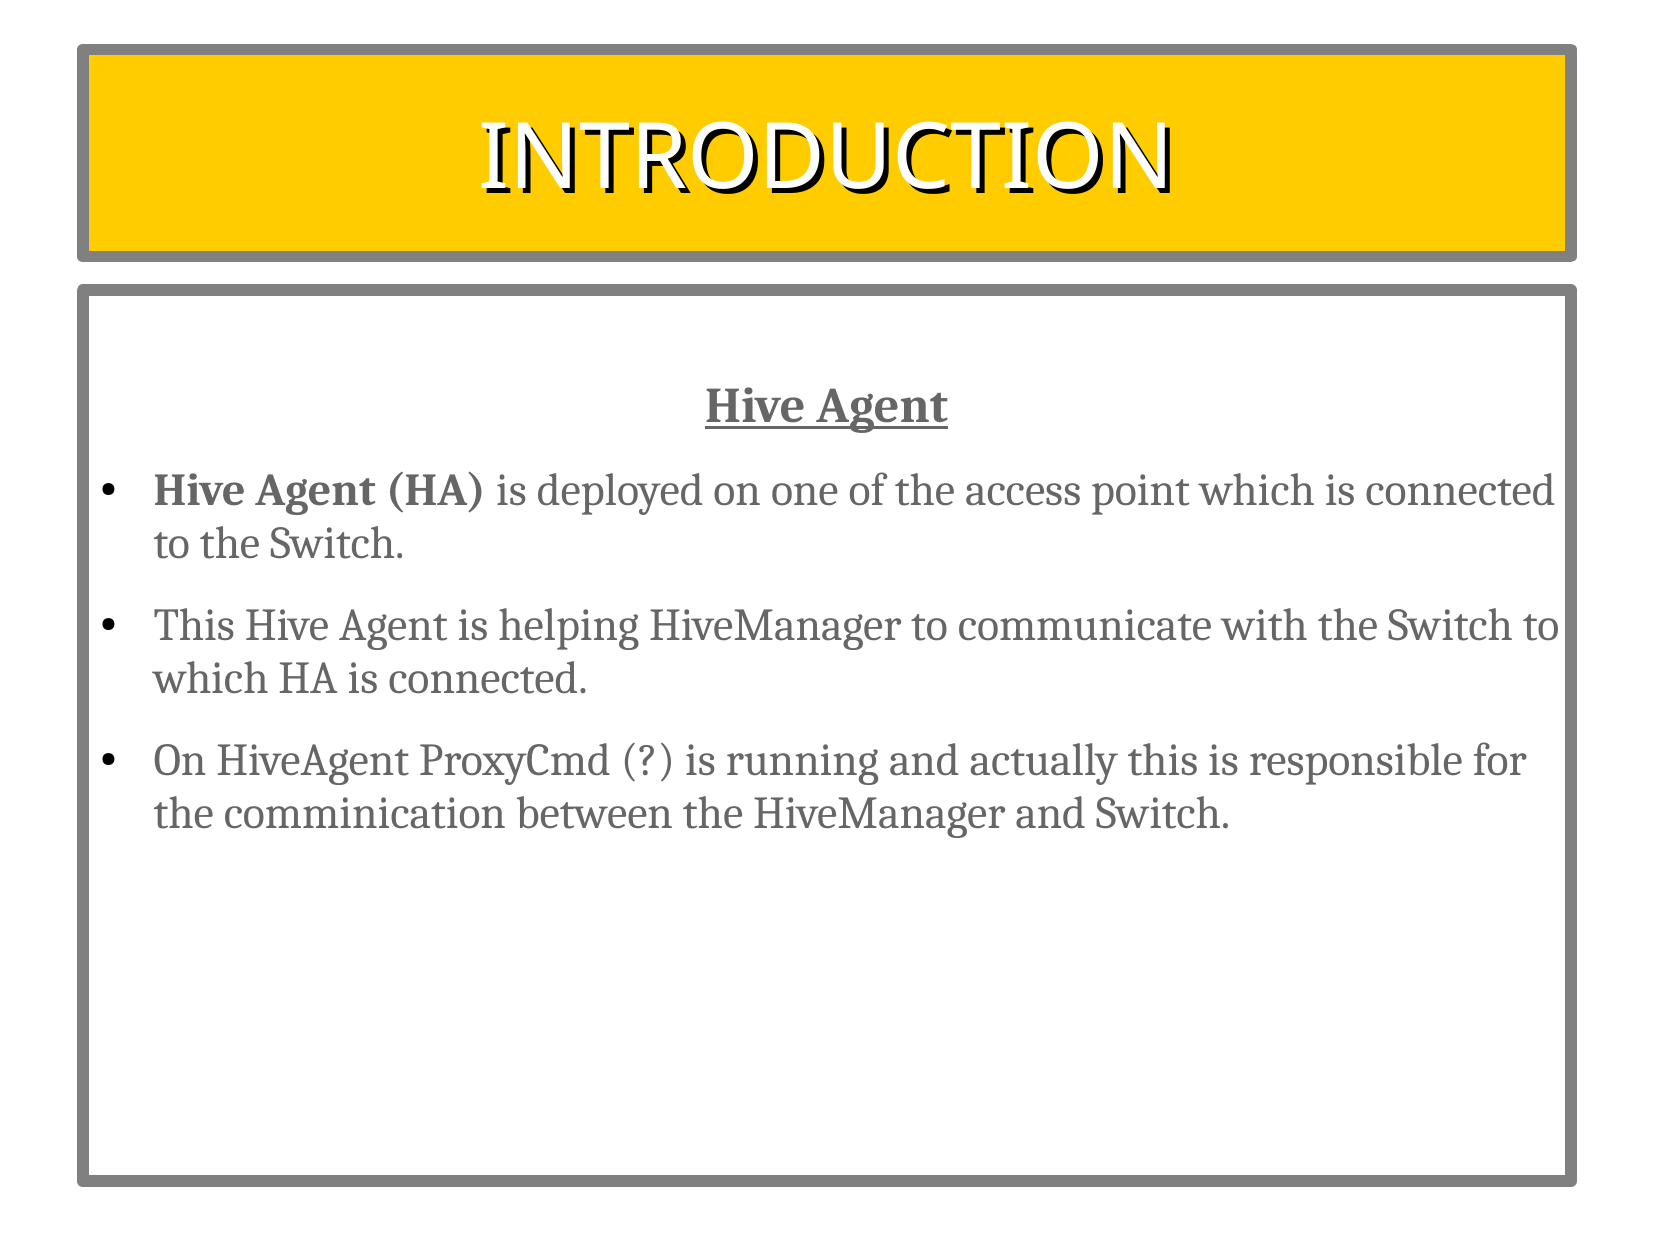

# INTRODUCTION
Hive Agent
Hive Agent (HA) is deployed on one of the access point which is connected to the Switch.
This Hive Agent is helping HiveManager to communicate with the Switch to which HA is connected.
On HiveAgent ProxyCmd (?) is running and actually this is responsible for the comminication between the HiveManager and Switch.